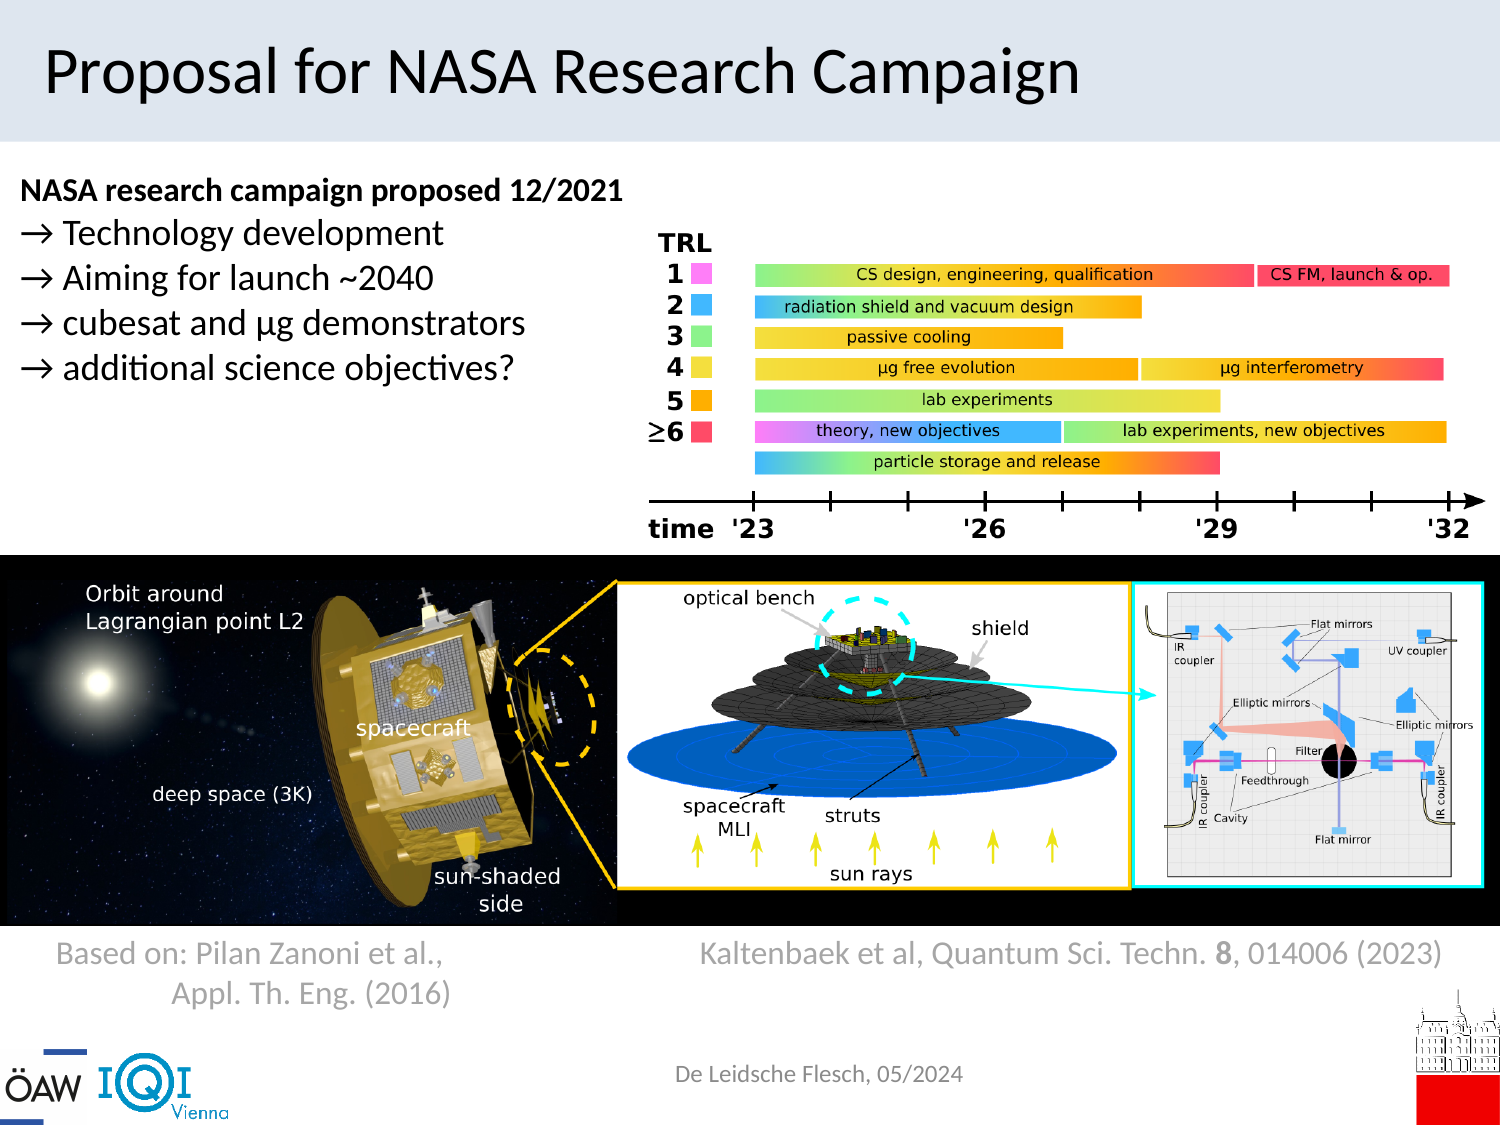

# Proposal for NASA Research Campaign
NASA research campaign proposed 12/2021
→ Technology development
→ Aiming for launch ~2040
→ cubesat and µg demonstrators
→ additional science objectives?
Kaltenbaek et al, Quantum Sci. Techn. 8, 014006 (2023)
Based on: Pilan Zanoni et al.,
Appl. Th. Eng. (2016)
De Leidsche Flesch, 05/2024